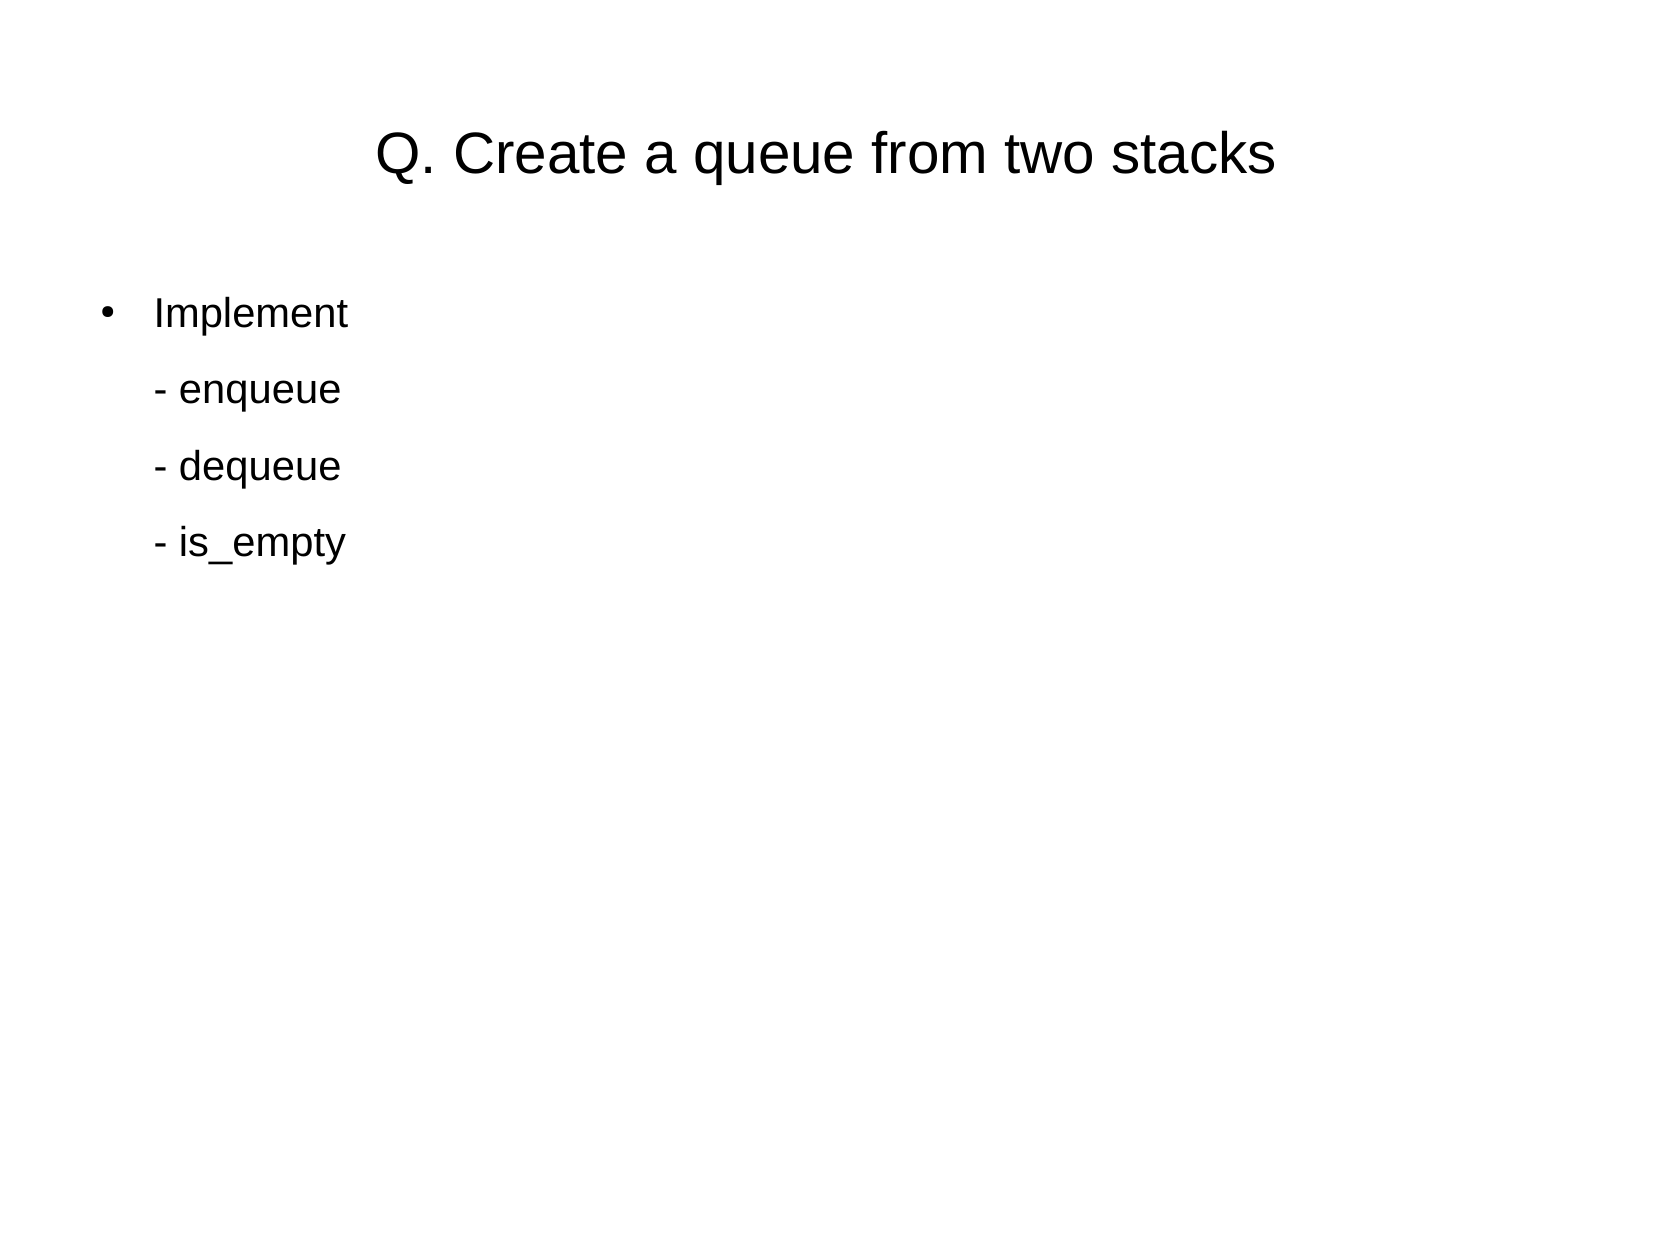

# Q. Create a queue from two stacks
Implement
- enqueue
- dequeue
- is_empty